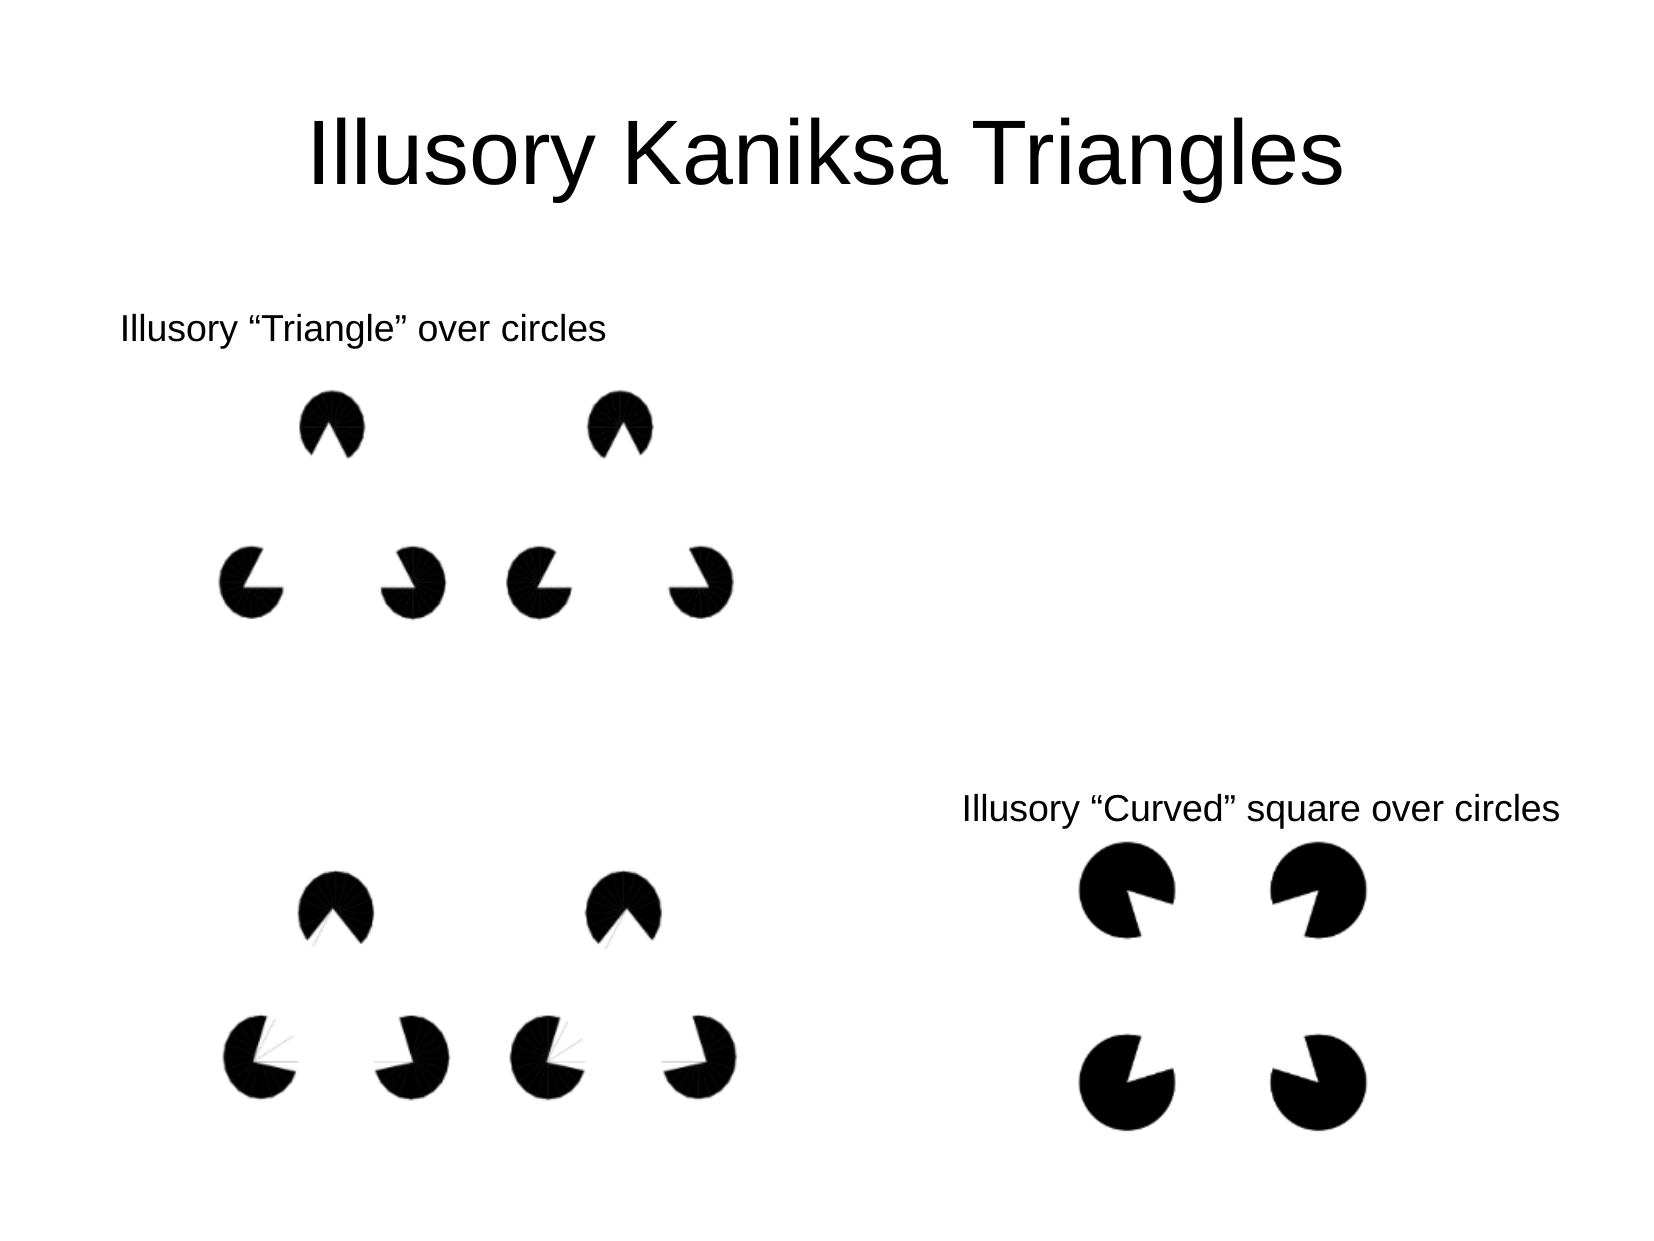

# Illusory Kaniksa Triangles
Illusory “Triangle” over circles
Illusory “Curved” square over circles